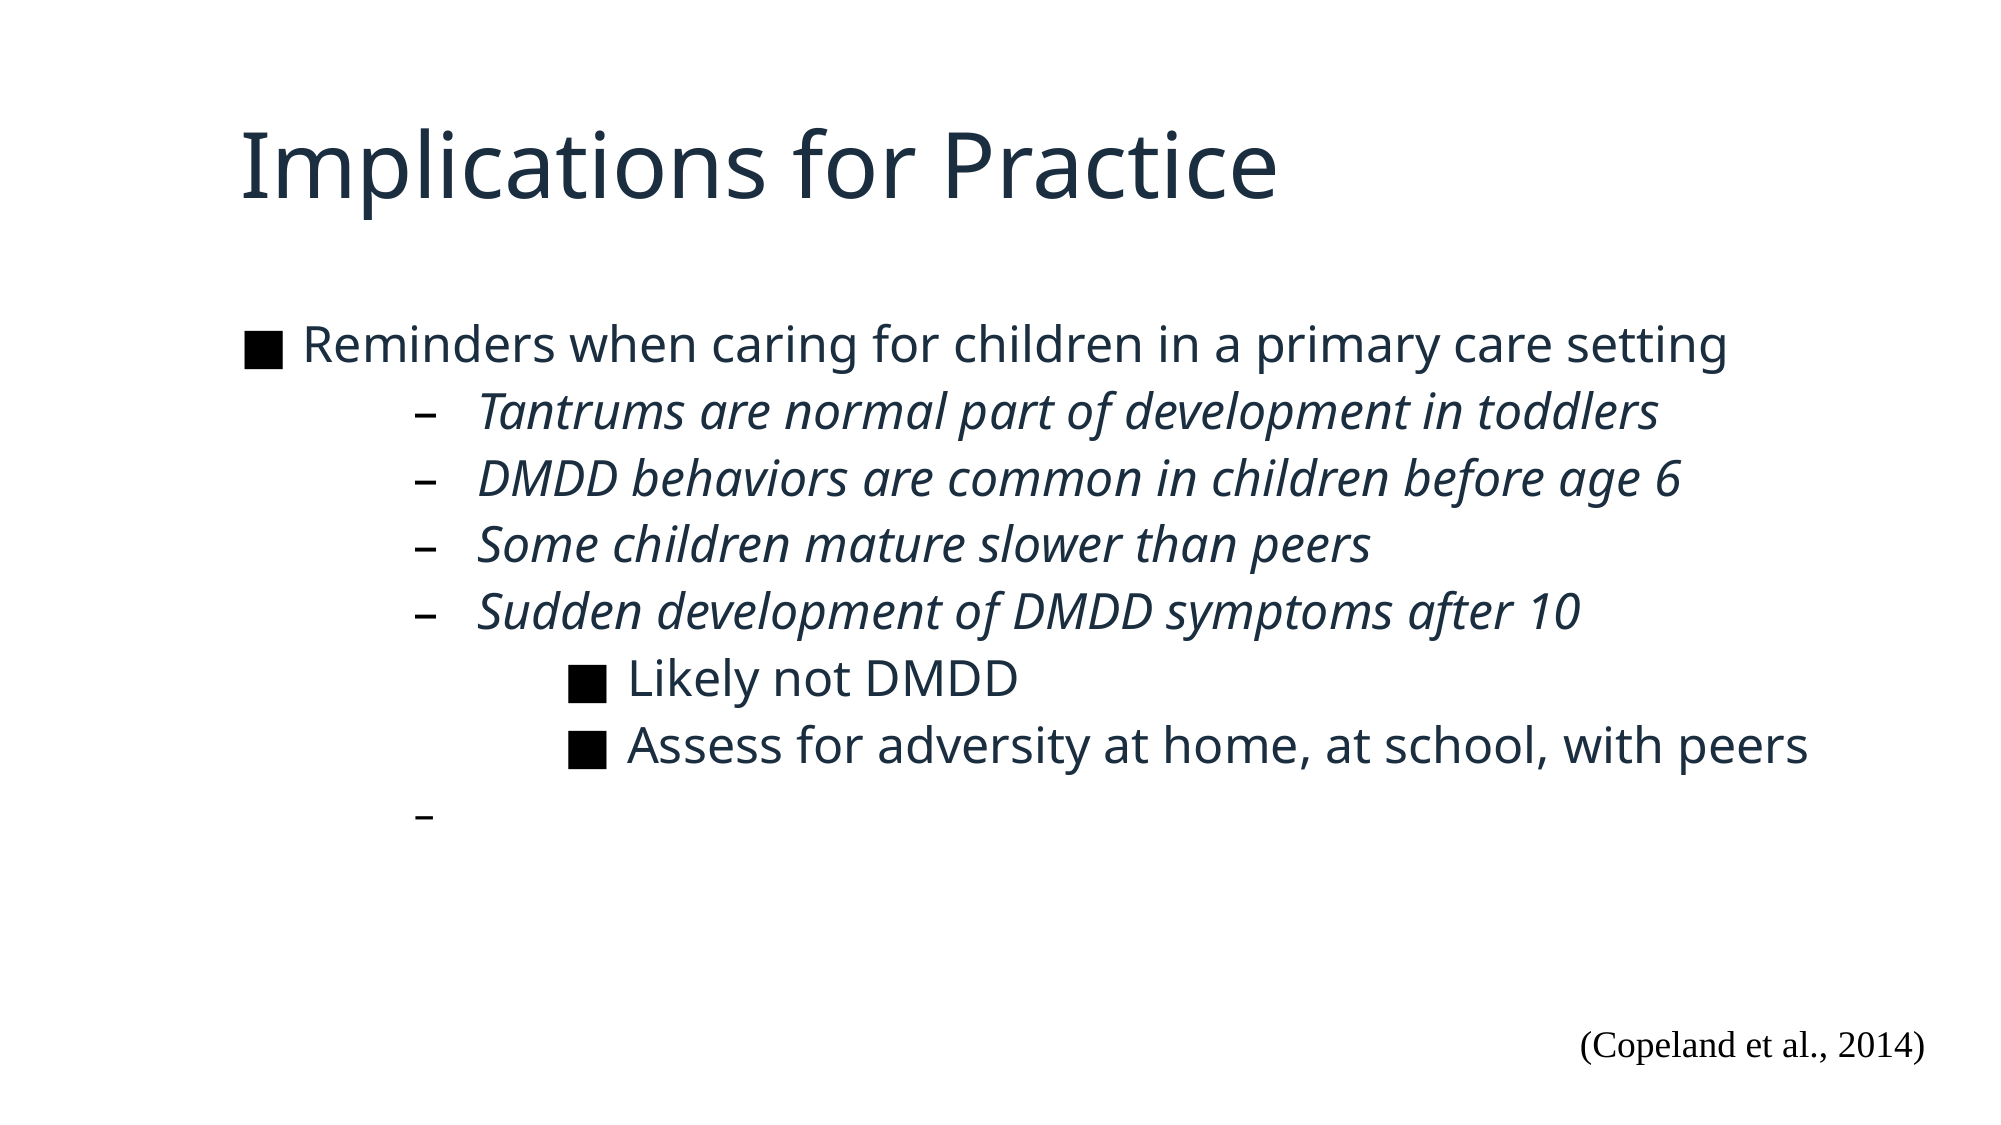

# Implications for Practice
Reminders when caring for children in a primary care setting
Tantrums are normal part of development in toddlers
DMDD behaviors are common in children before age 6
Some children mature slower than peers
Sudden development of DMDD symptoms after 10
Likely not DMDD
Assess for adversity at home, at school, with peers
(Copeland et al., 2014)